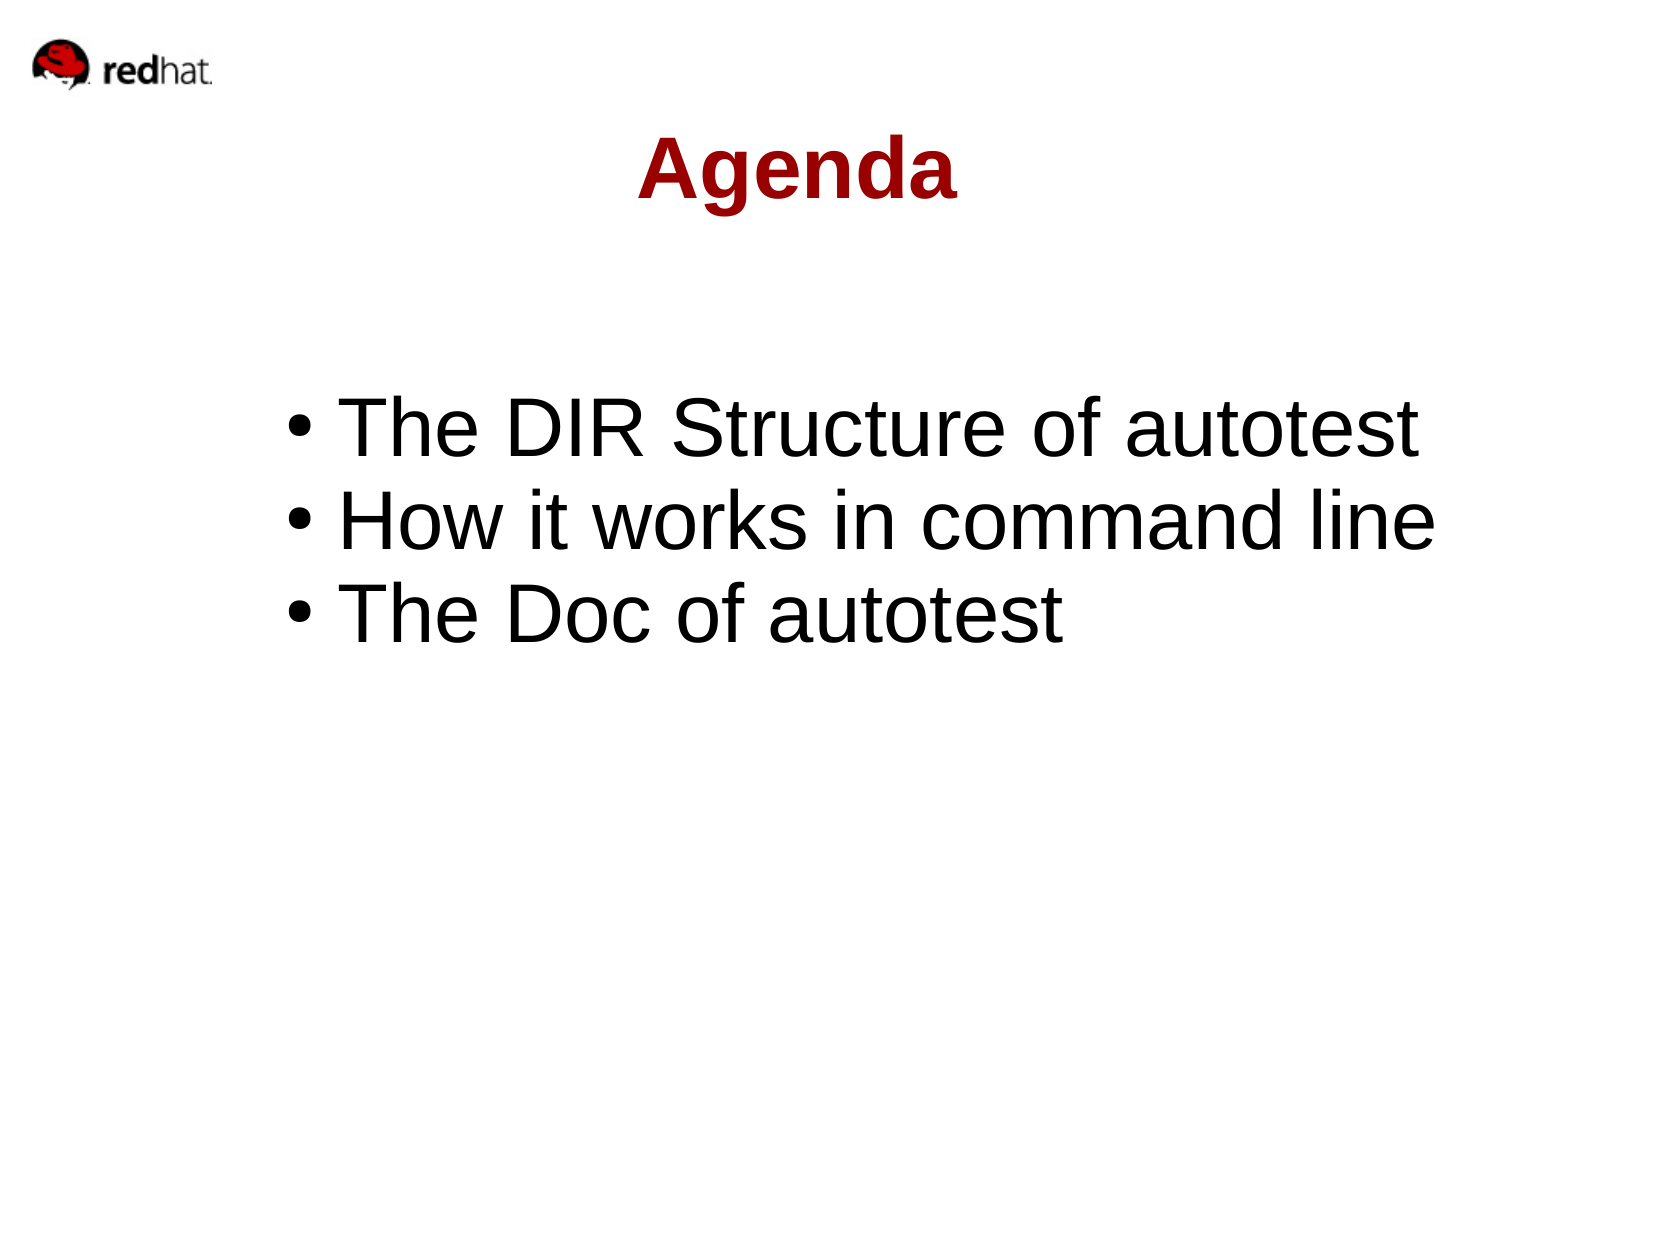

# Agenda
 The DIR Structure of autotest
 How it works in command line
 The Doc of autotest